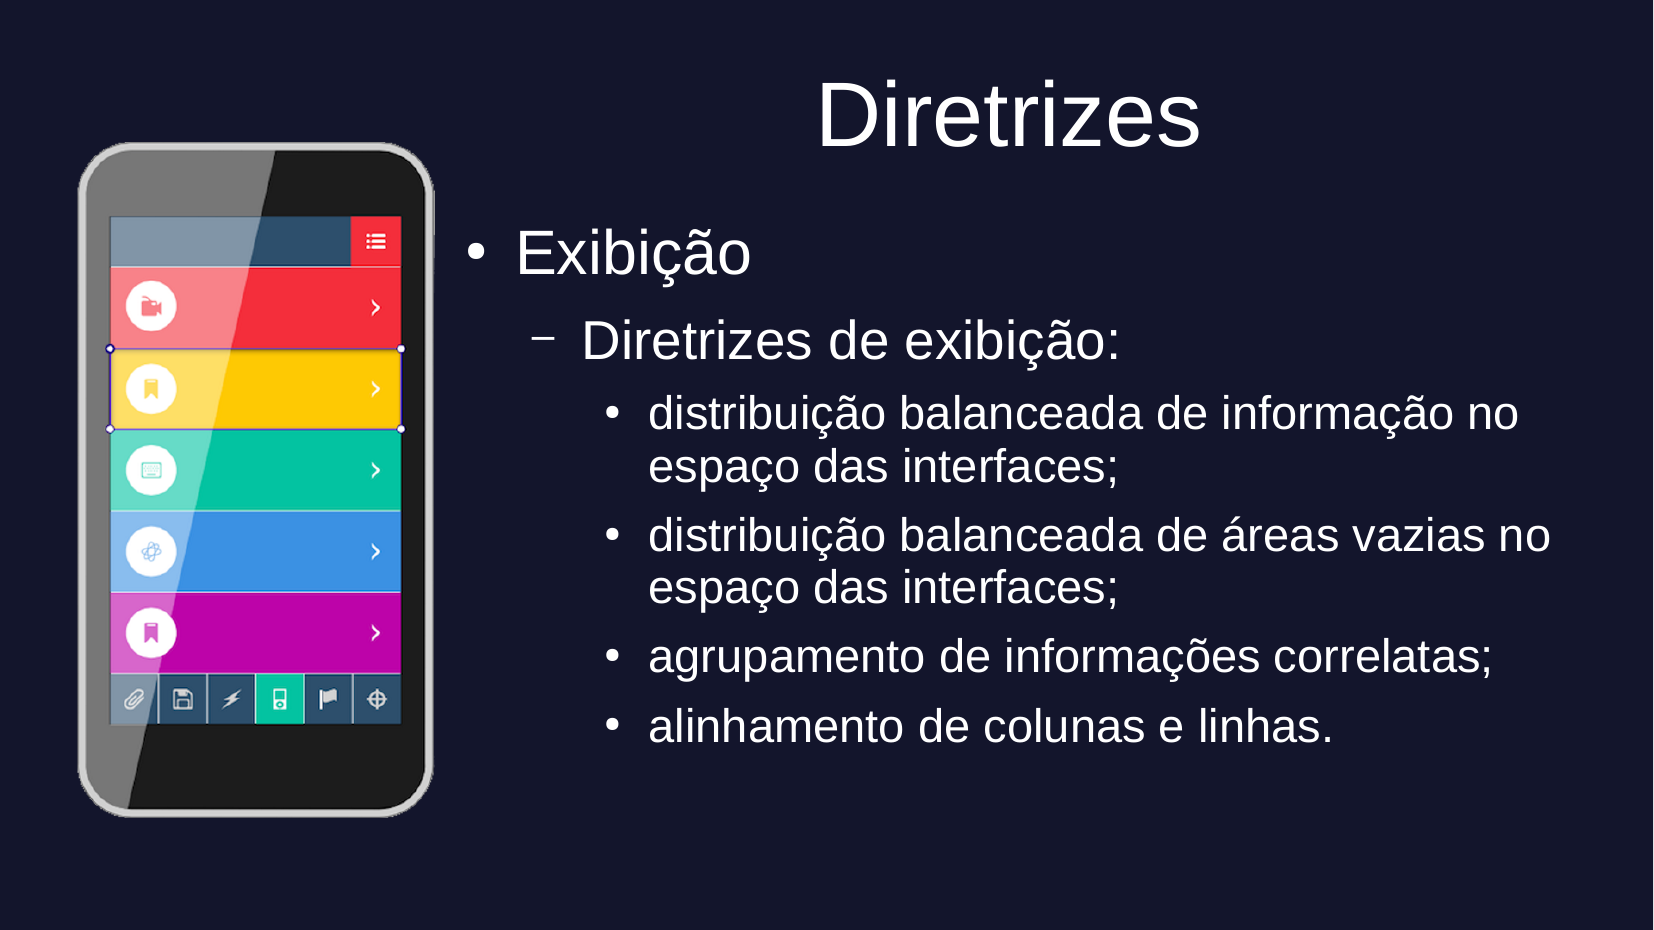

# Diretrizes
Exibição
Diretrizes de exibição:
distribuição balanceada de informação no espaço das interfaces;
distribuição balanceada de áreas vazias no espaço das interfaces;
agrupamento de informações correlatas;
alinhamento de colunas e linhas.